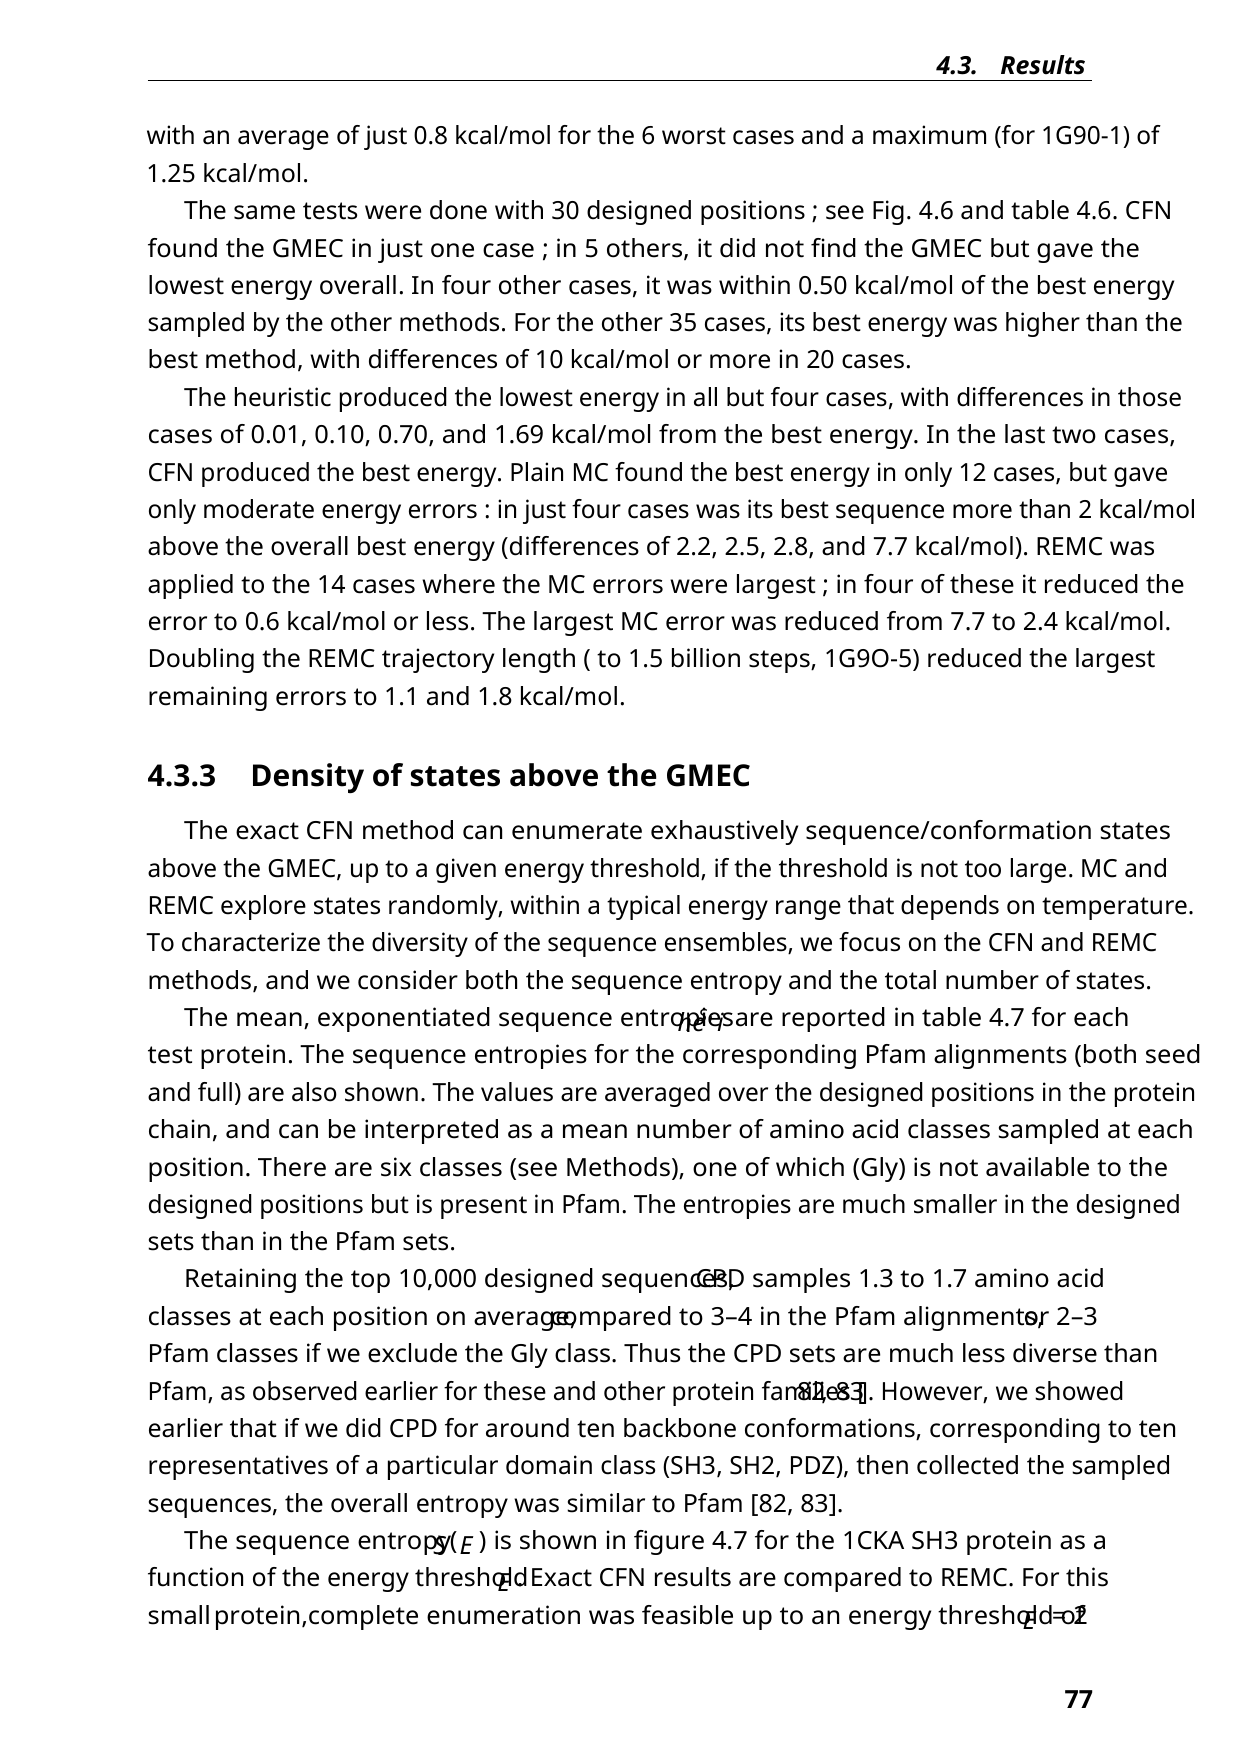

4.3.
Results
with an average of just 0.8 kcal/mol for the 6 worst cases and a maximum (for 1G90-1) of
1.25 kcal/mol.
The same tests were done with 30 designed positions ; see Fig. 4.6 and table 4.6. CFN
found the GMEC in just one case ; in 5 others, it did not find the GMEC but gave the
lowest energy overall. In four other cases, it was within 0.50 kcal/mol of the best energy
sampled by the other methods. For the other 35 cases, its best energy was higher than the
best method, with differences of 10 kcal/mol or more in 20 cases.
The heuristic produced the lowest energy in all but four cases, with differences in those
cases of 0.01, 0.10, 0.70, and 1.69 kcal/mol from the best energy. In the last two cases,
CFN produced the best energy. Plain MC found the best energy in only 12 cases, but gave
only moderate energy errors : in just four cases was its best sequence more than 2 kcal/mol
above the overall best energy (differences of 2.2, 2.5, 2.8, and 7.7 kcal/mol). REMC was
applied to the 14 cases where the MC errors were largest ; in four of these it reduced the
error to 0.6 kcal/mol or less. The largest MC error was reduced from 7.7 to 2.4 kcal/mol.
Doubling the REMC trajectory length ( to 1.5 billion steps, 1G9O-5) reduced the largest
remaining errors to 1.1 and 1.8 kcal/mol.
4.3.3
Density of states above the GMEC
The exact CFN method can enumerate exhaustively sequence/conformation states
above the GMEC, up to a given energy threshold, if the threshold is not too large. MC and
REMC explore states randomly, within a typical energy range that depends on temperature.
To characterize the diversity of the sequence ensembles, we focus on the CFN and REMC
methods, and we consider both the sequence entropy and the total number of states.
The mean, exponentiated sequence entropies
are reported in table 4.7 for each
S
he
i
i
test protein. The sequence entropies for the corresponding Pfam alignments (both seed
and full) are also shown. The values are averaged over the designed positions in the protein
chain, and can be interpreted as a mean number of amino acid classes sampled at each
position. There are six classes (see Methods), one of which (Gly) is not available to the
designed positions but is present in Pfam. The entropies are much smaller in the designed
sets than in the Pfam sets.
Retaining the top 10,000 designed sequences,
CPD samples 1.3 to 1.7 amino acid
classes at each position on average,
compared to 3–4 in the Pfam alignments,
or 2–3
Pfam classes if we exclude the Gly class. Thus the CPD sets are much less diverse than
Pfam, as observed earlier for these and other protein families [
82
,
83
]. However, we showed
earlier that if we did CPD for around ten backbone conformations, corresponding to ten
representatives of a particular domain class (SH3, SH2, PDZ), then collected the sampled
sequences, the overall entropy was similar to Pfam [82, 83].
The sequence entropy
(
) is shown in figure 4.7 for the 1CKA SH3 protein as a
S
E
function of the energy threshold
. Exact CFN results are compared to REMC. For this
E
small
protein,
complete enumeration was feasible up to an energy threshold of
= 2
E
77